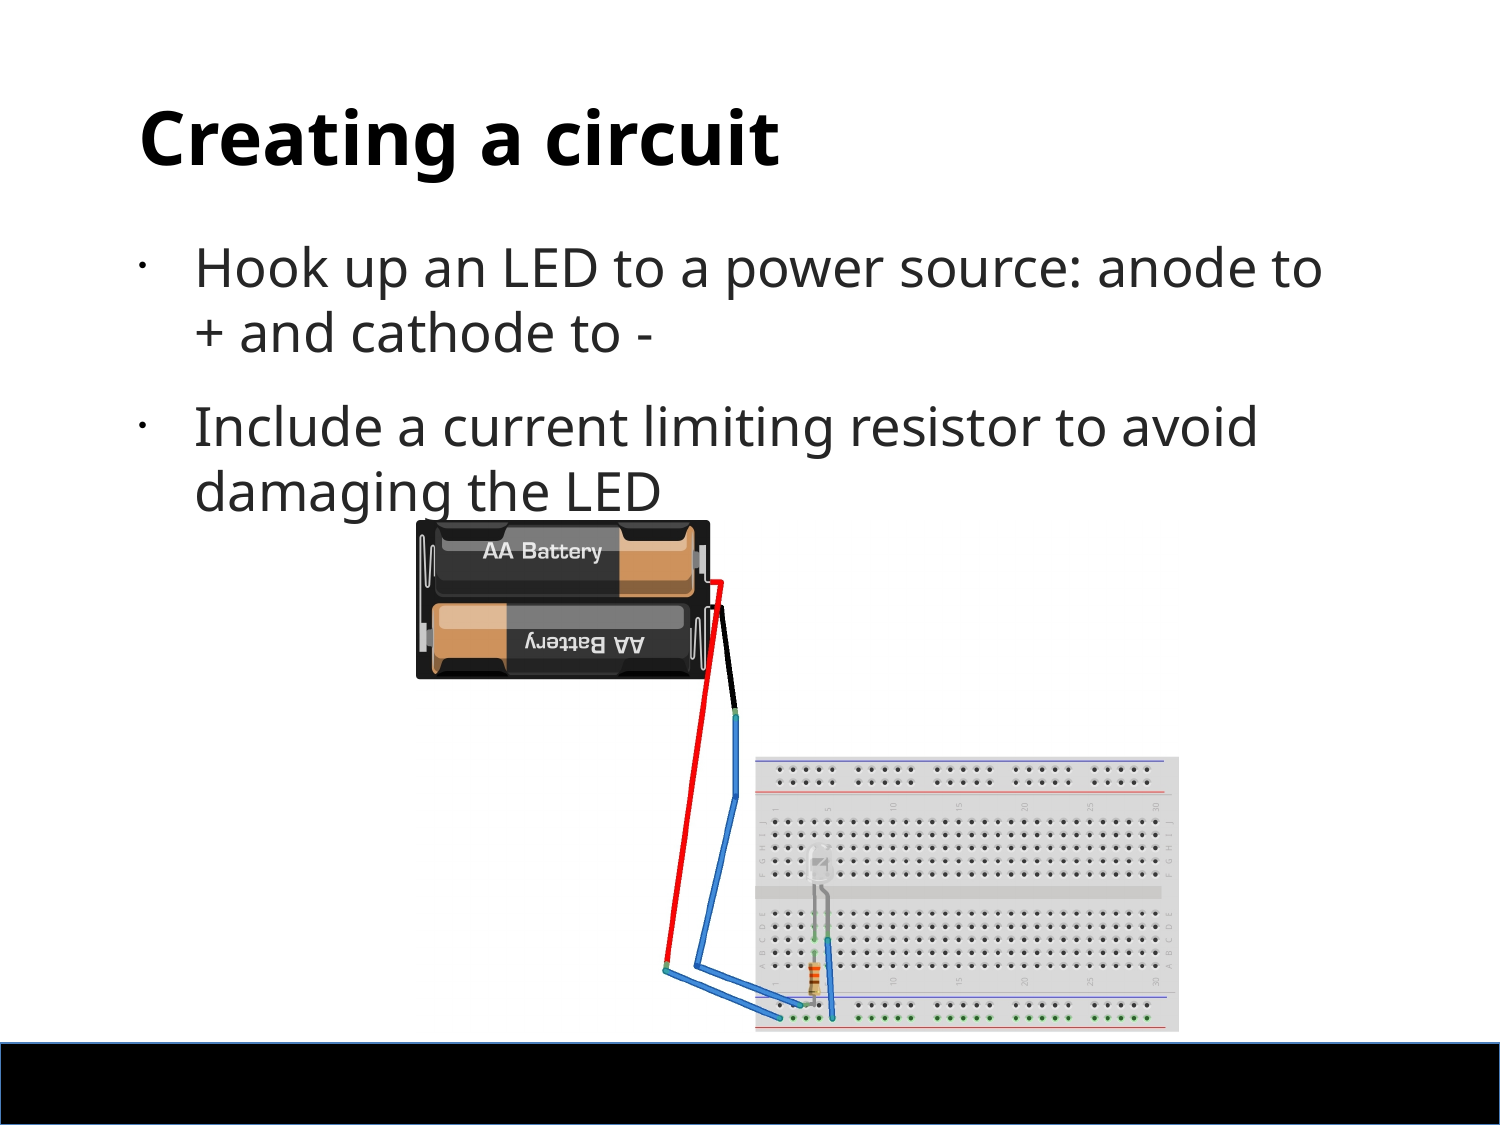

# Creating a circuit
Hook up an LED to a power source: anode to + and cathode to -
Include a current limiting resistor to avoid damaging the LED